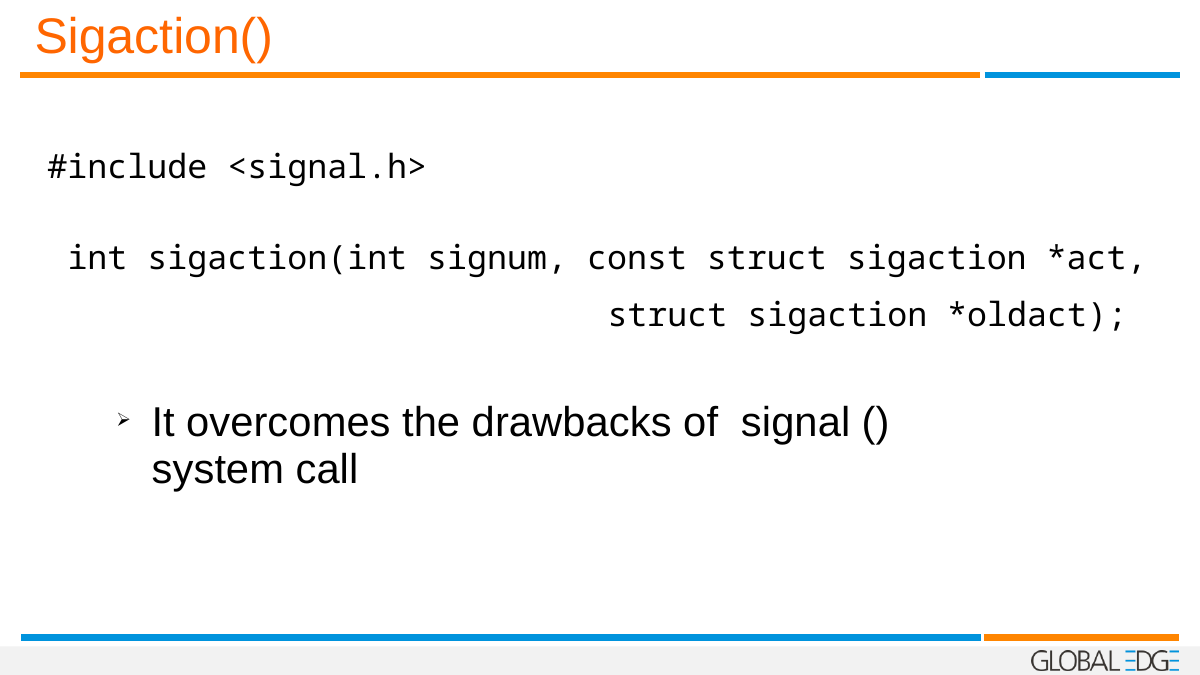

# Sigaction()
 #include <signal.h>
 int sigaction(int signum, const struct sigaction *act,
 struct sigaction *oldact);
It overcomes the drawbacks of signal ()
system call